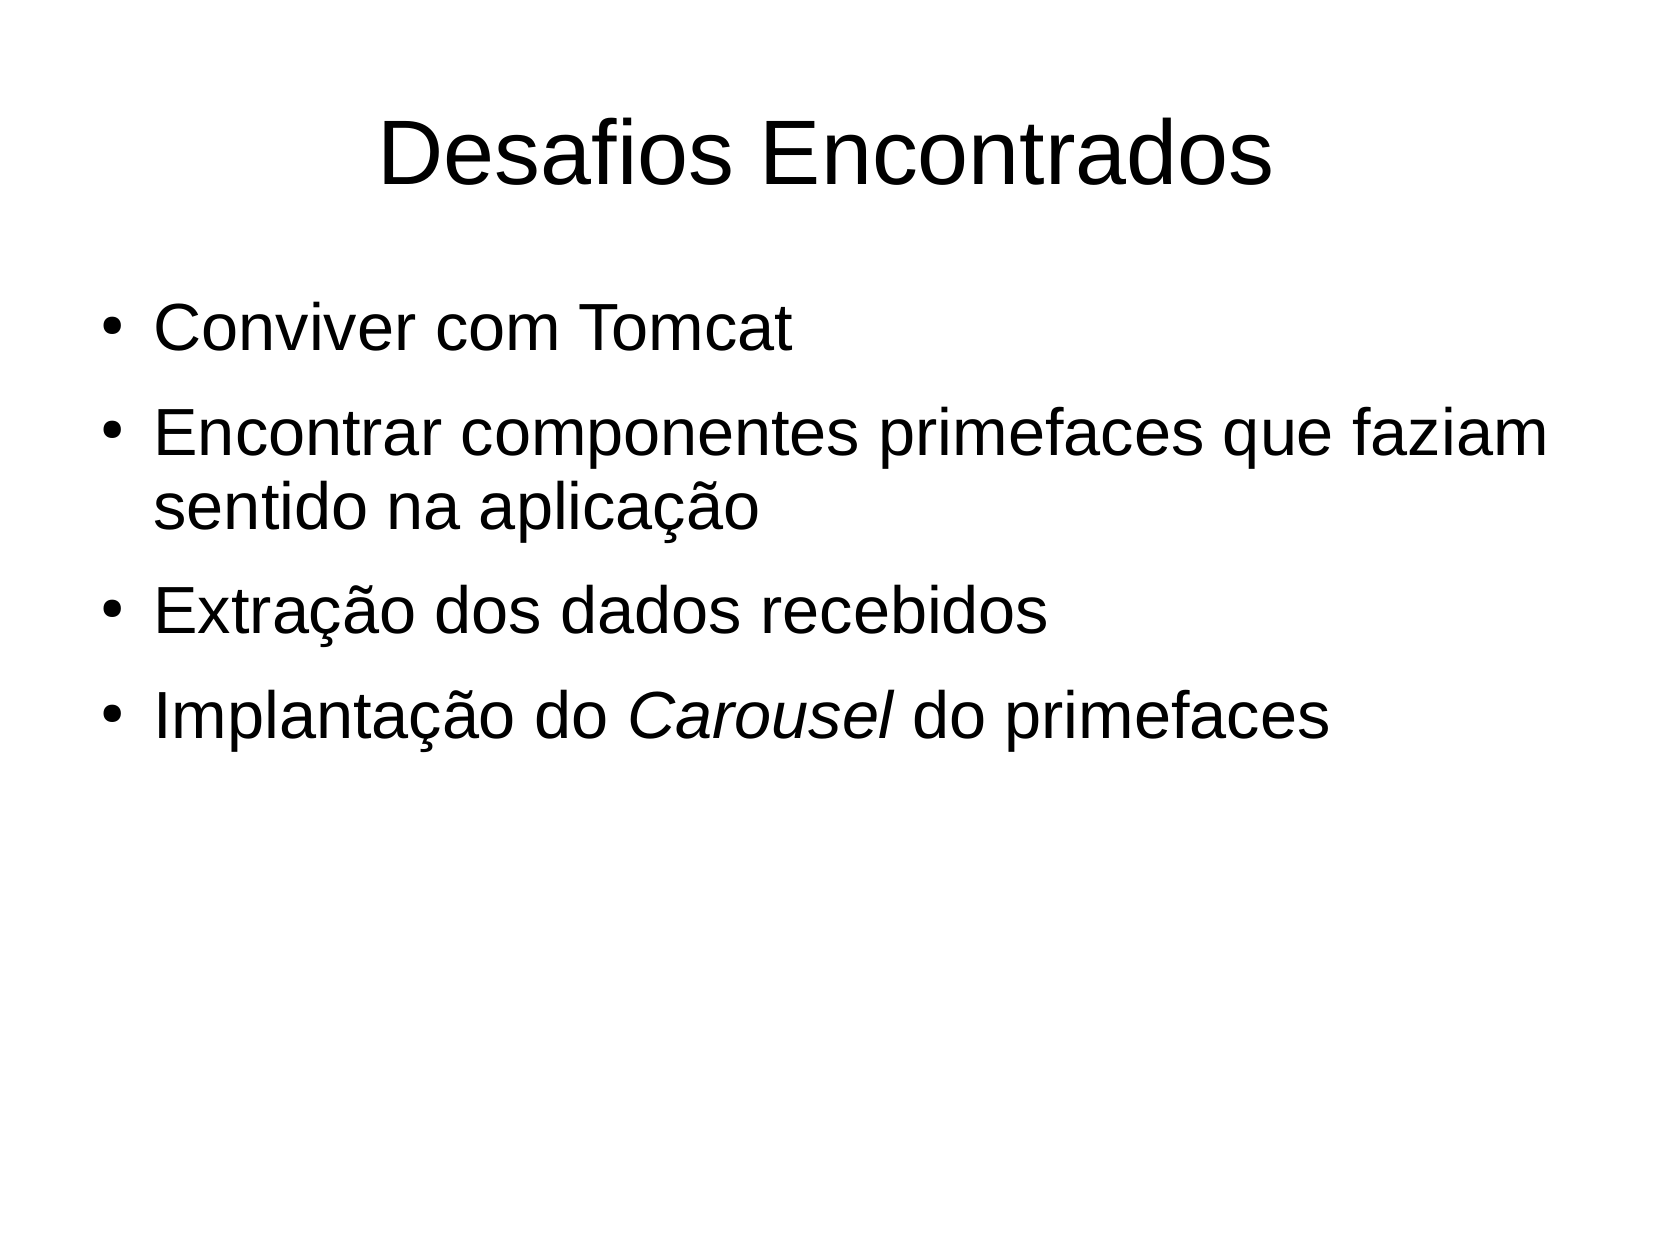

# Desafios Encontrados
Conviver com Tomcat
Encontrar componentes primefaces que faziam sentido na aplicação
Extração dos dados recebidos
Implantação do Carousel do primefaces